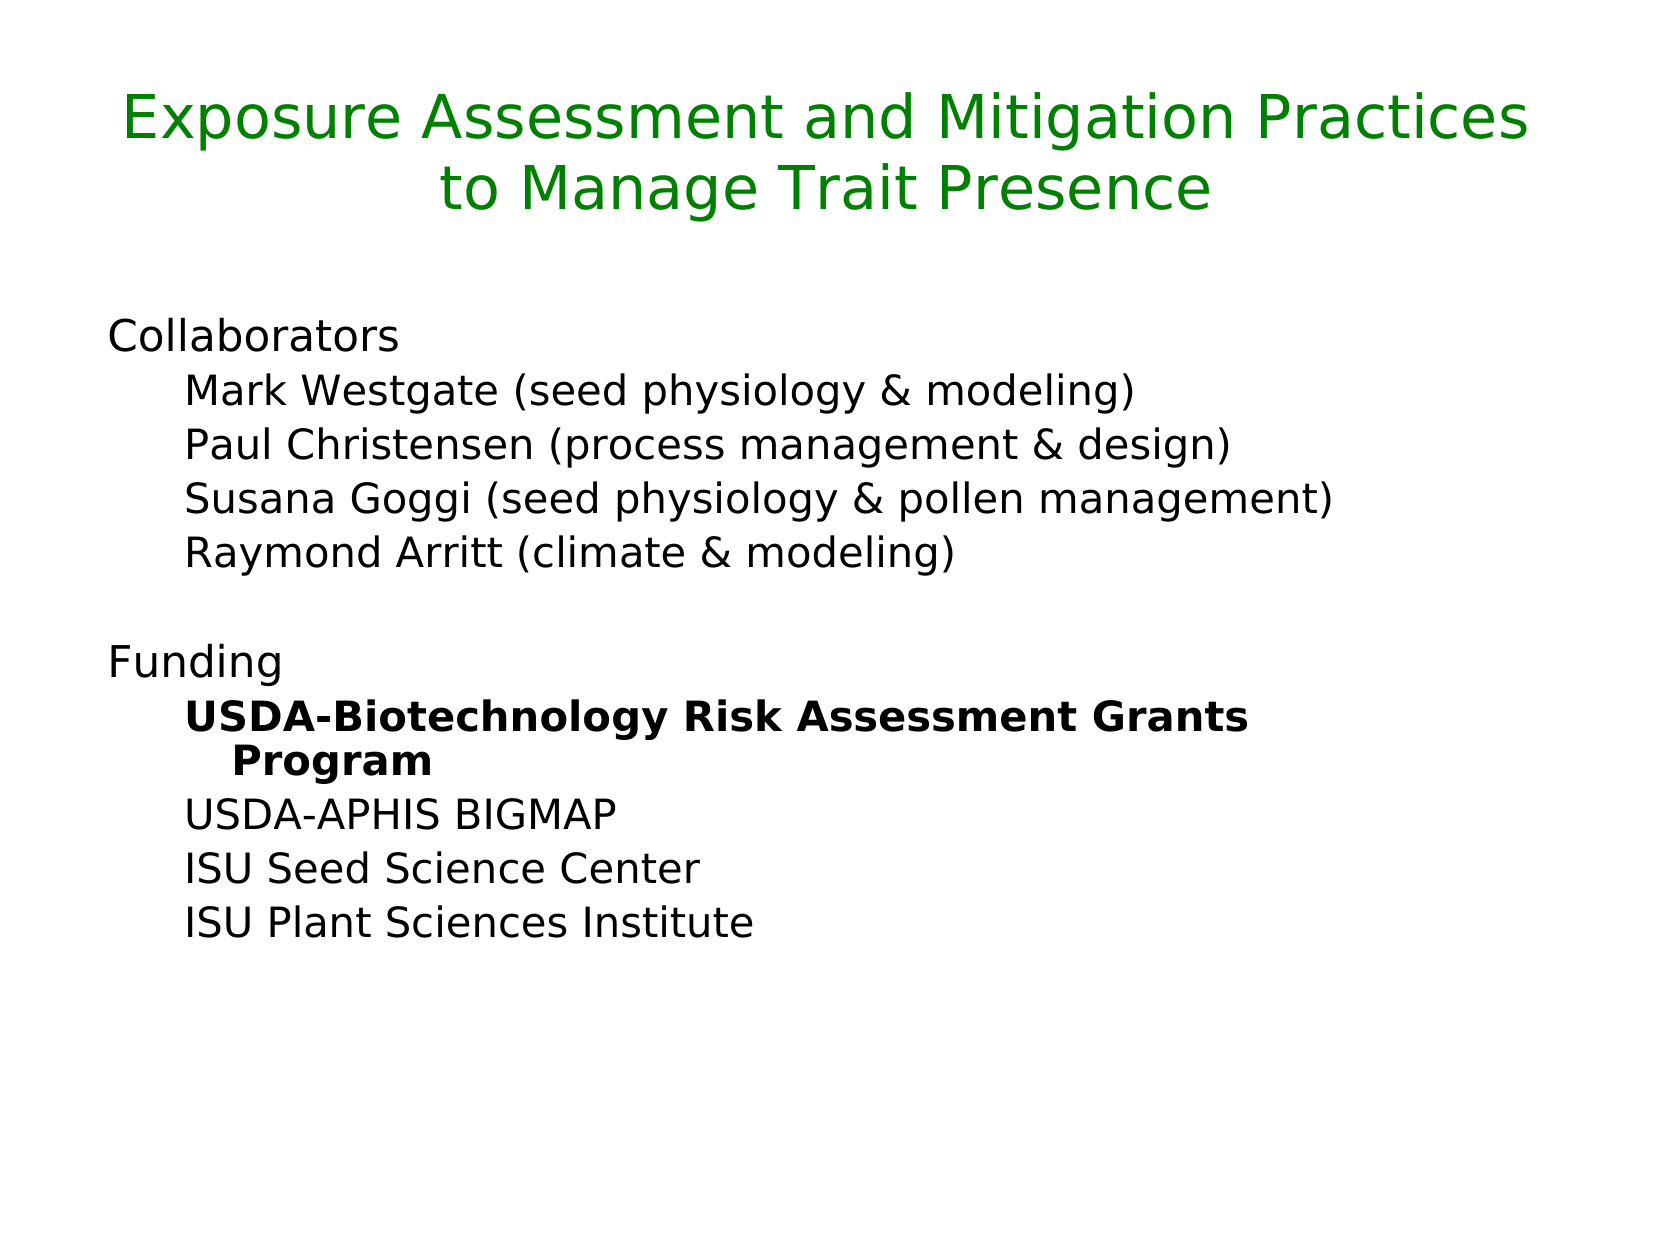

# Exposure Assessment and Mitigation Practices to Manage Trait Presence
Collaborators
Mark Westgate (seed physiology & modeling)
Paul Christensen (process management & design)
Susana Goggi (seed physiology & pollen management)
Raymond Arritt (climate & modeling)
Funding
USDA-Biotechnology Risk Assessment Grants Program
USDA-APHIS BIGMAP
ISU Seed Science Center
ISU Plant Sciences Institute